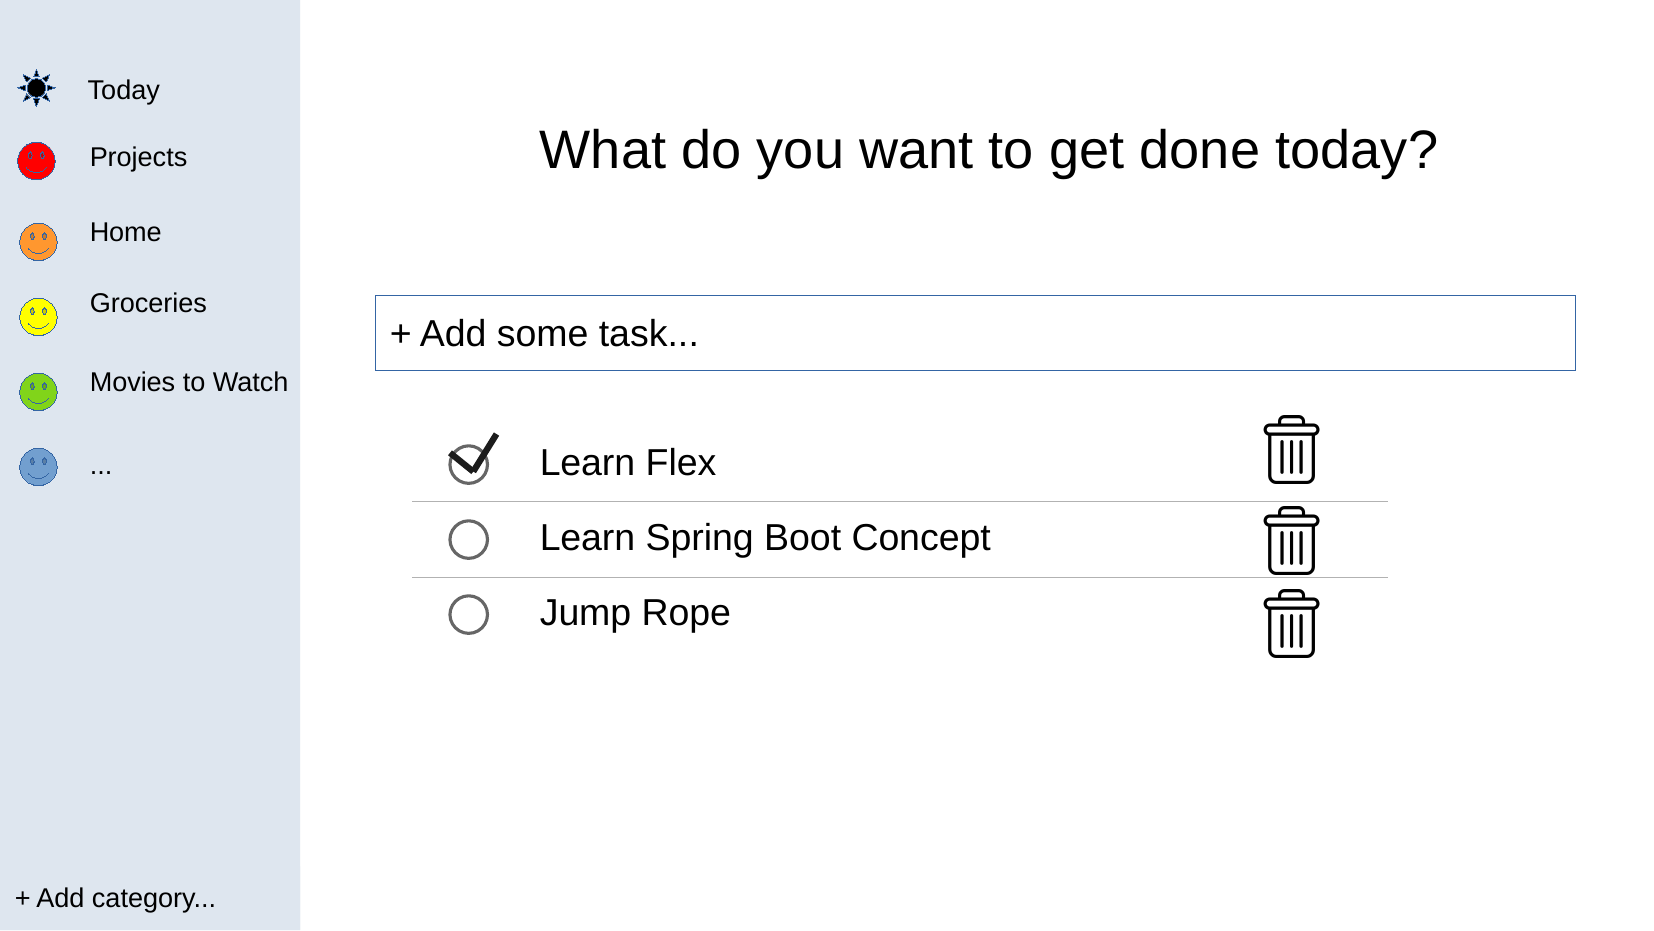

Today
What do you want to get done today?
Projects
Home
Groceries
+ Add some task...
Movies to Watch
Learn Flex
...
Learn Spring Boot Concept
Jump Rope
+ Add category...